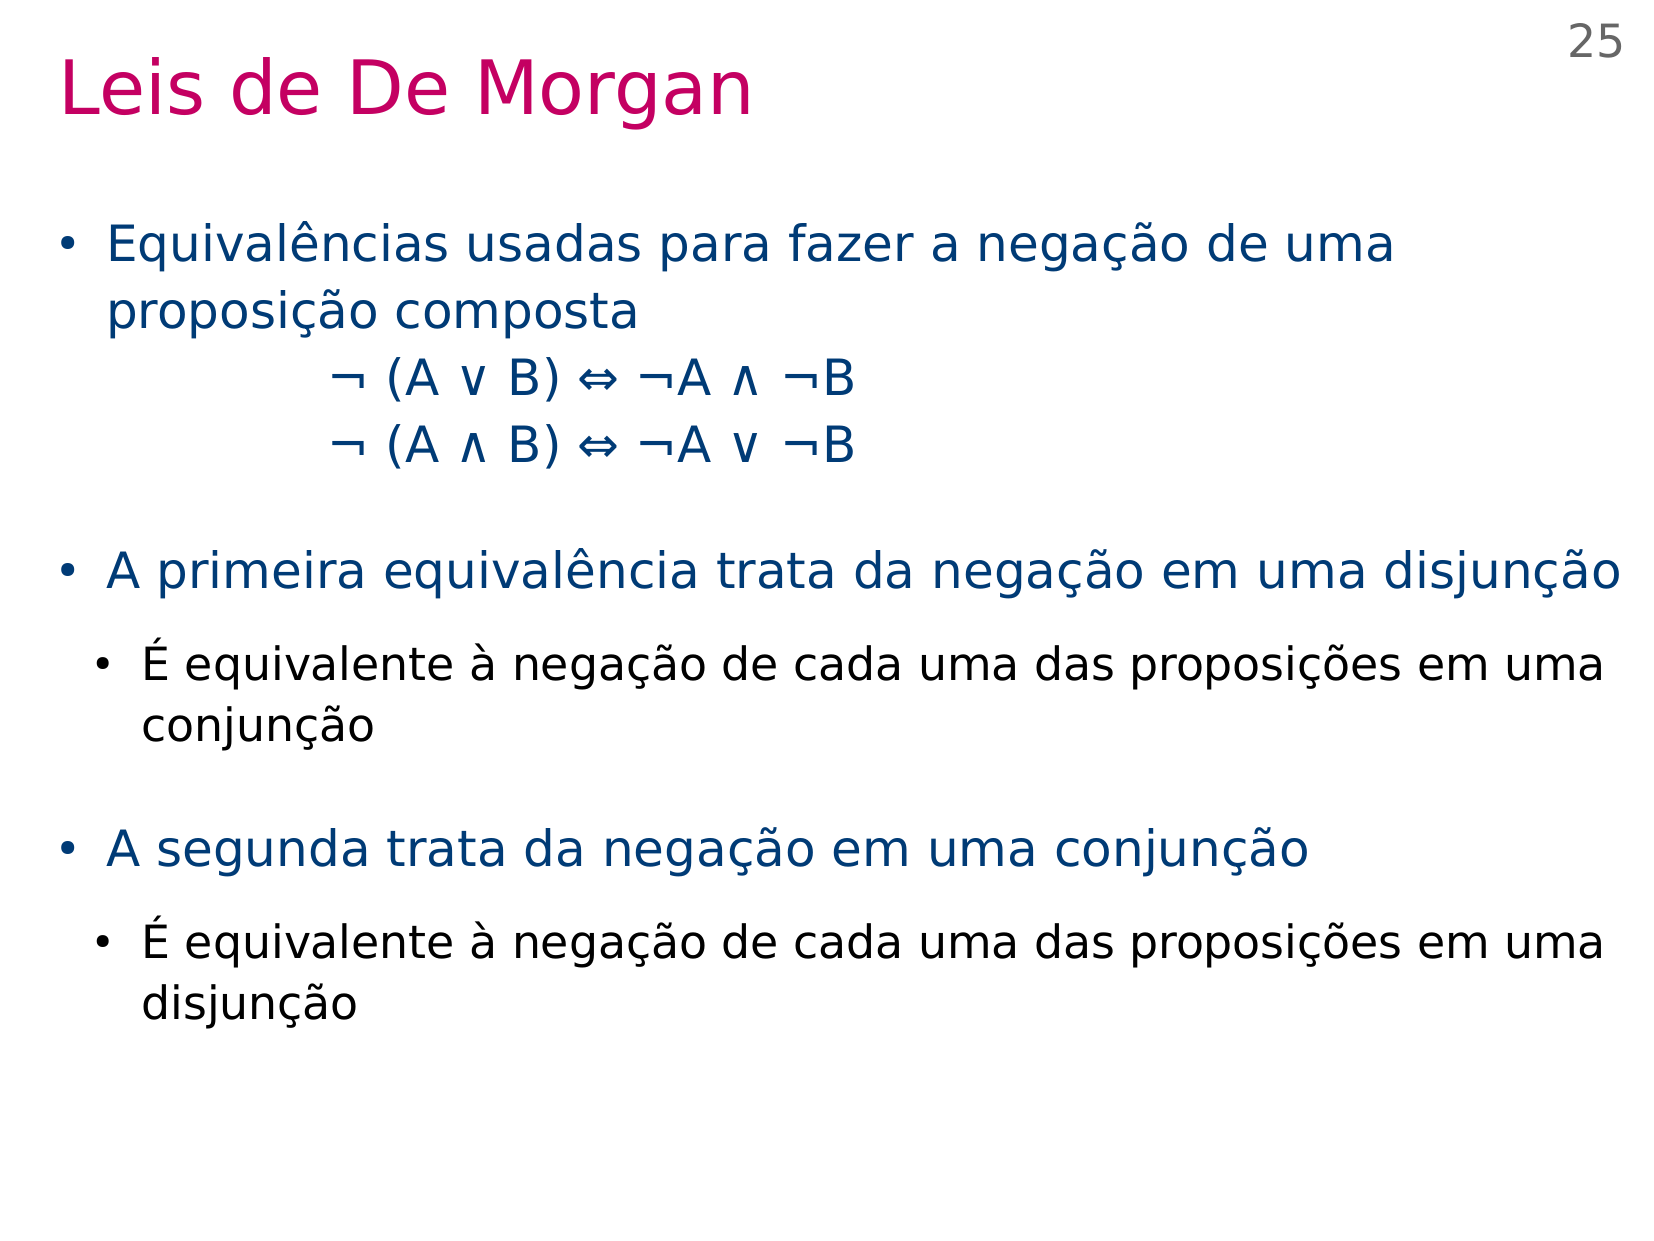

25
# Leis de De Morgan
Equivalências usadas para fazer a negação de uma proposição composta
			¬ (A ∨ B) ⇔ ¬A ∧ ¬B
			¬ (A ∧ B) ⇔ ¬A ∨ ¬B
A primeira equivalência trata da negação em uma disjunção
É equivalente à negação de cada uma das proposições em uma conjunção
A segunda trata da negação em uma conjunção
É equivalente à negação de cada uma das proposições em uma disjunção